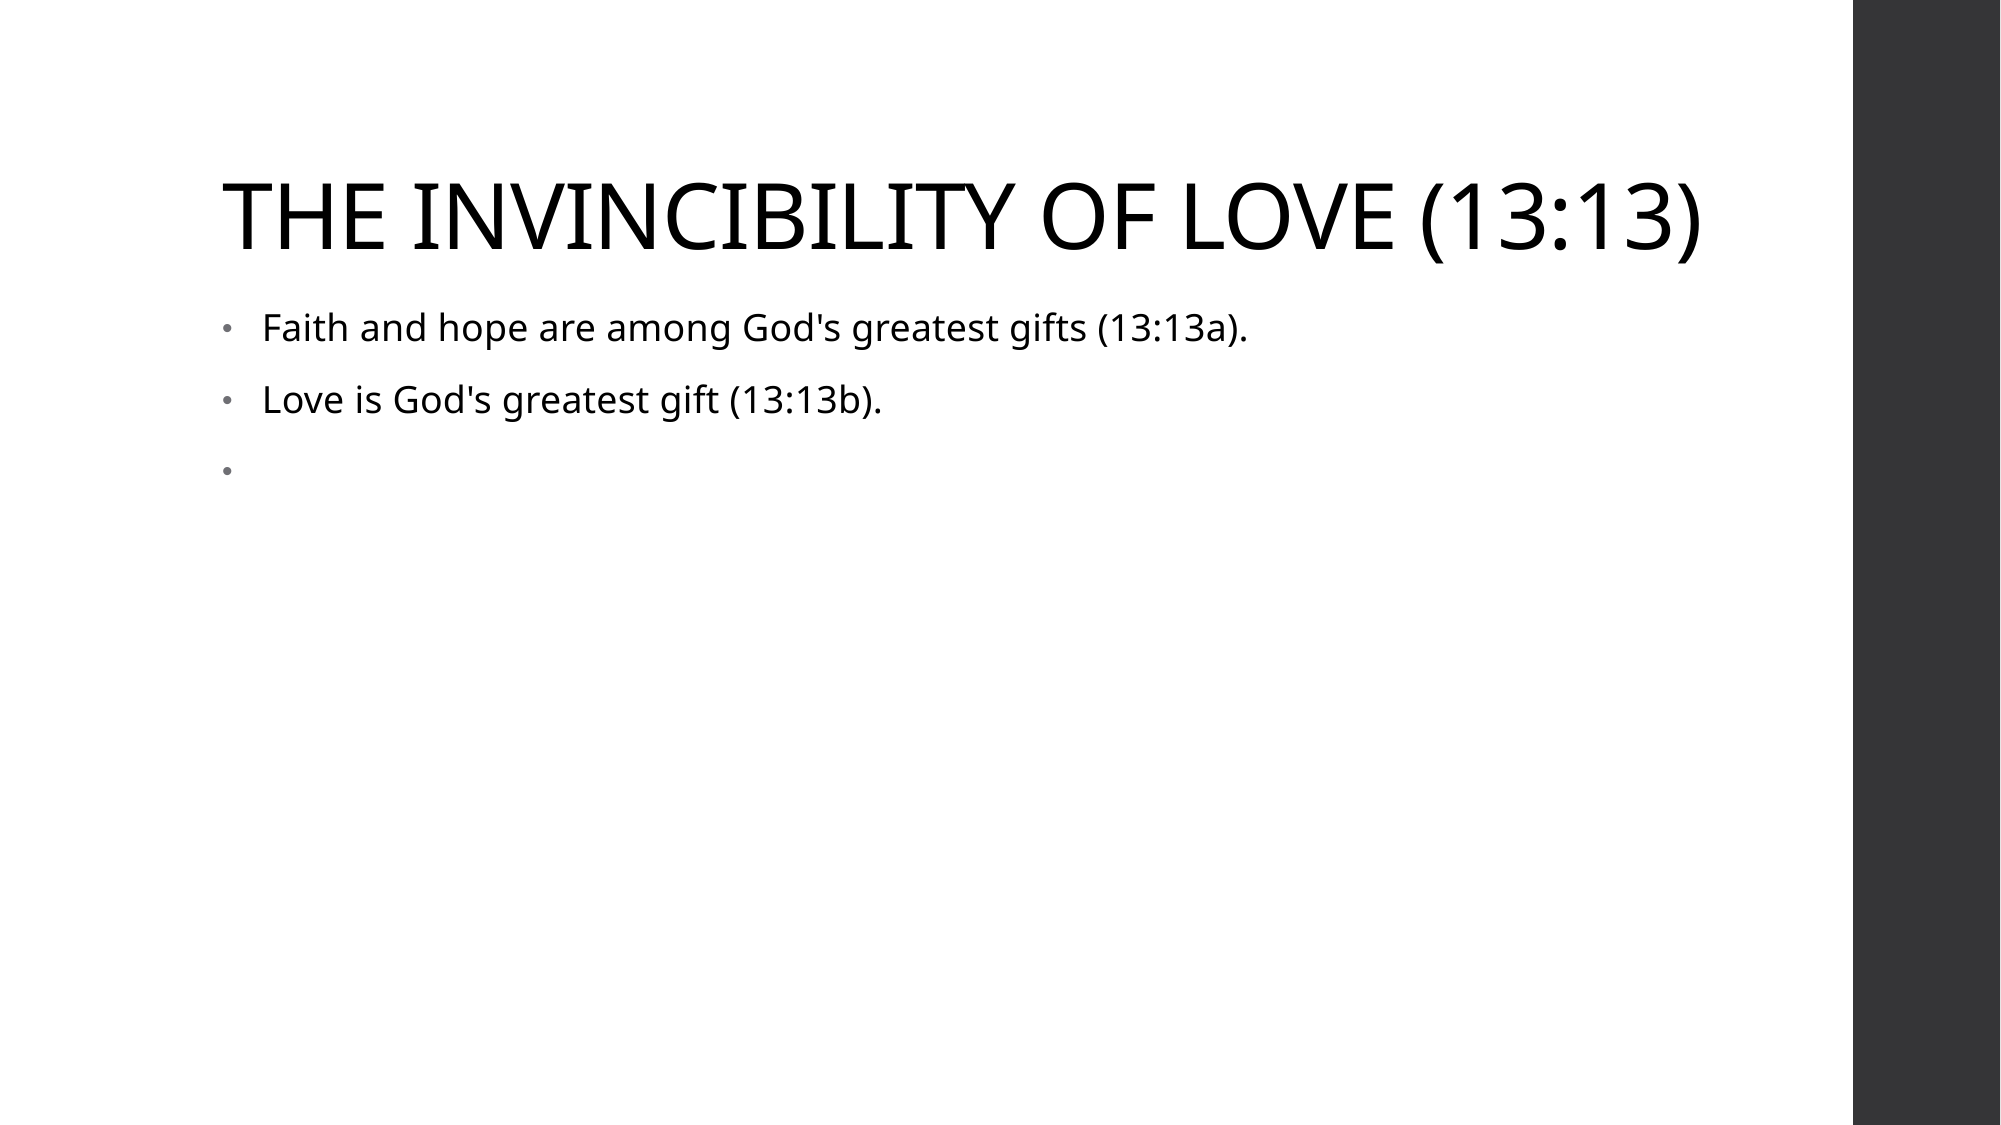

# THE INVINCIBILITY OF LOVE (13:13)
 Faith and hope are among God's greatest gifts (13:13a).
 Love is God's greatest gift (13:13b).